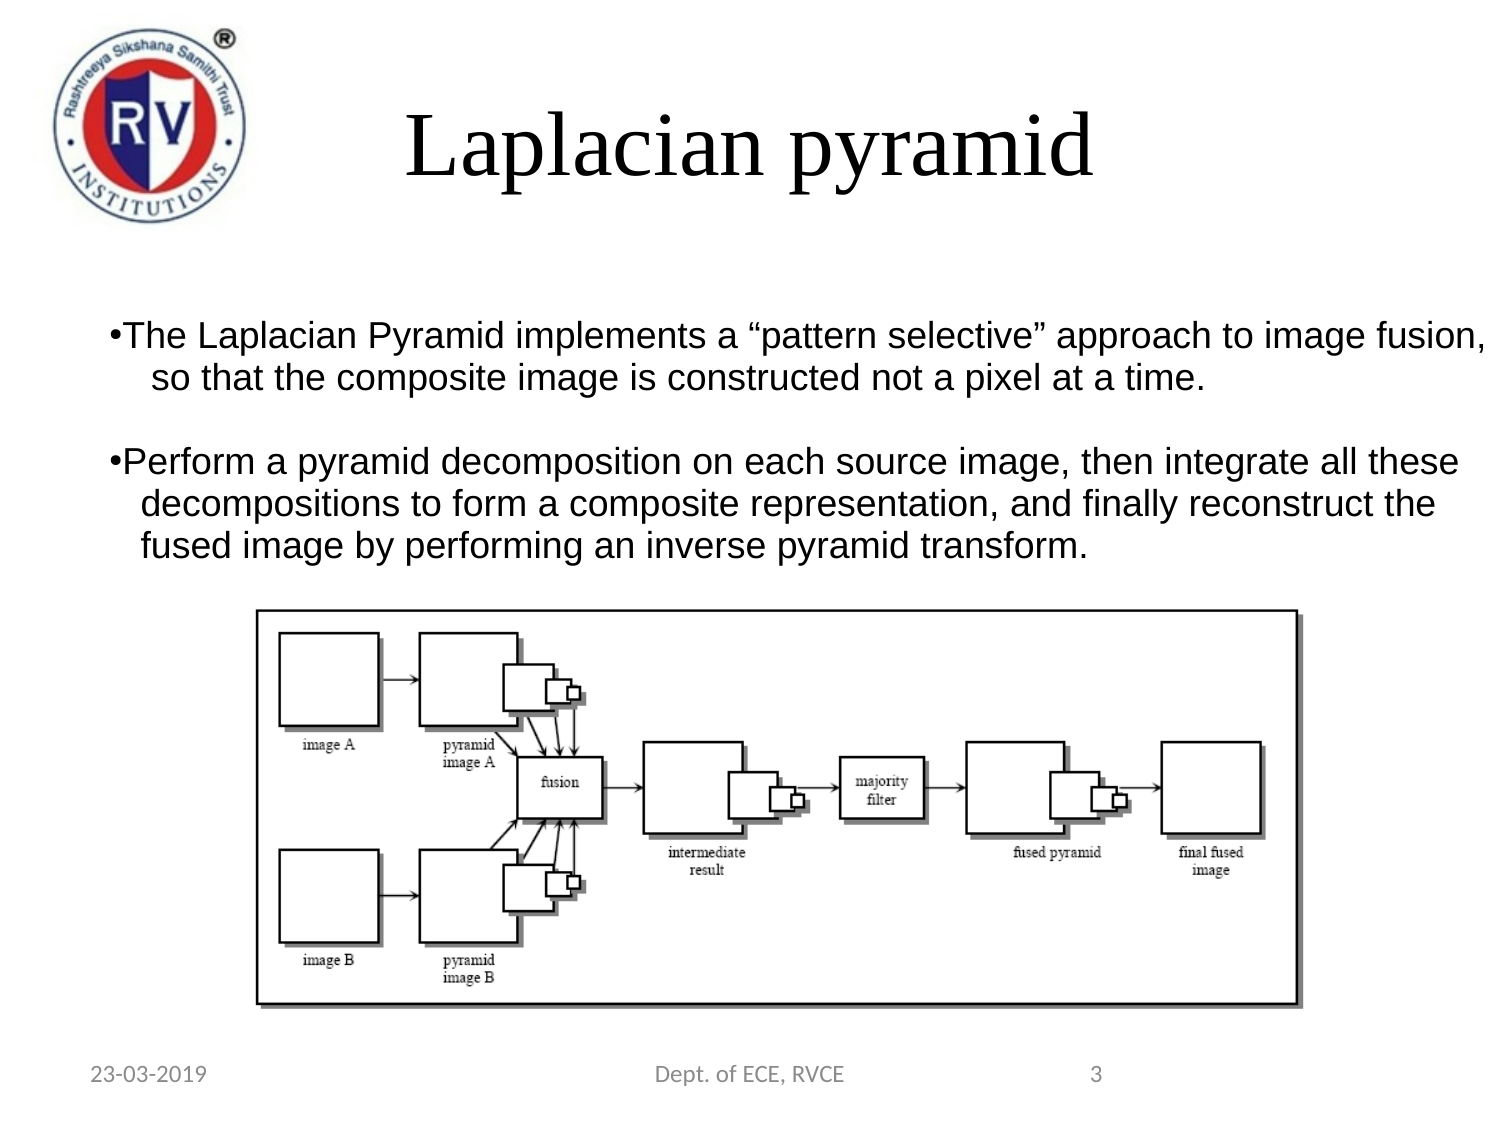

# Laplacian pyramid
The Laplacian Pyramid implements a “pattern selective” approach to image fusion,
 so that the composite image is constructed not a pixel at a time.
Perform a pyramid decomposition on each source image, then integrate all these
 decompositions to form a composite representation, and finally reconstruct the
 fused image by performing an inverse pyramid transform.
23-03-2019
Dept. of ECE, RVCE